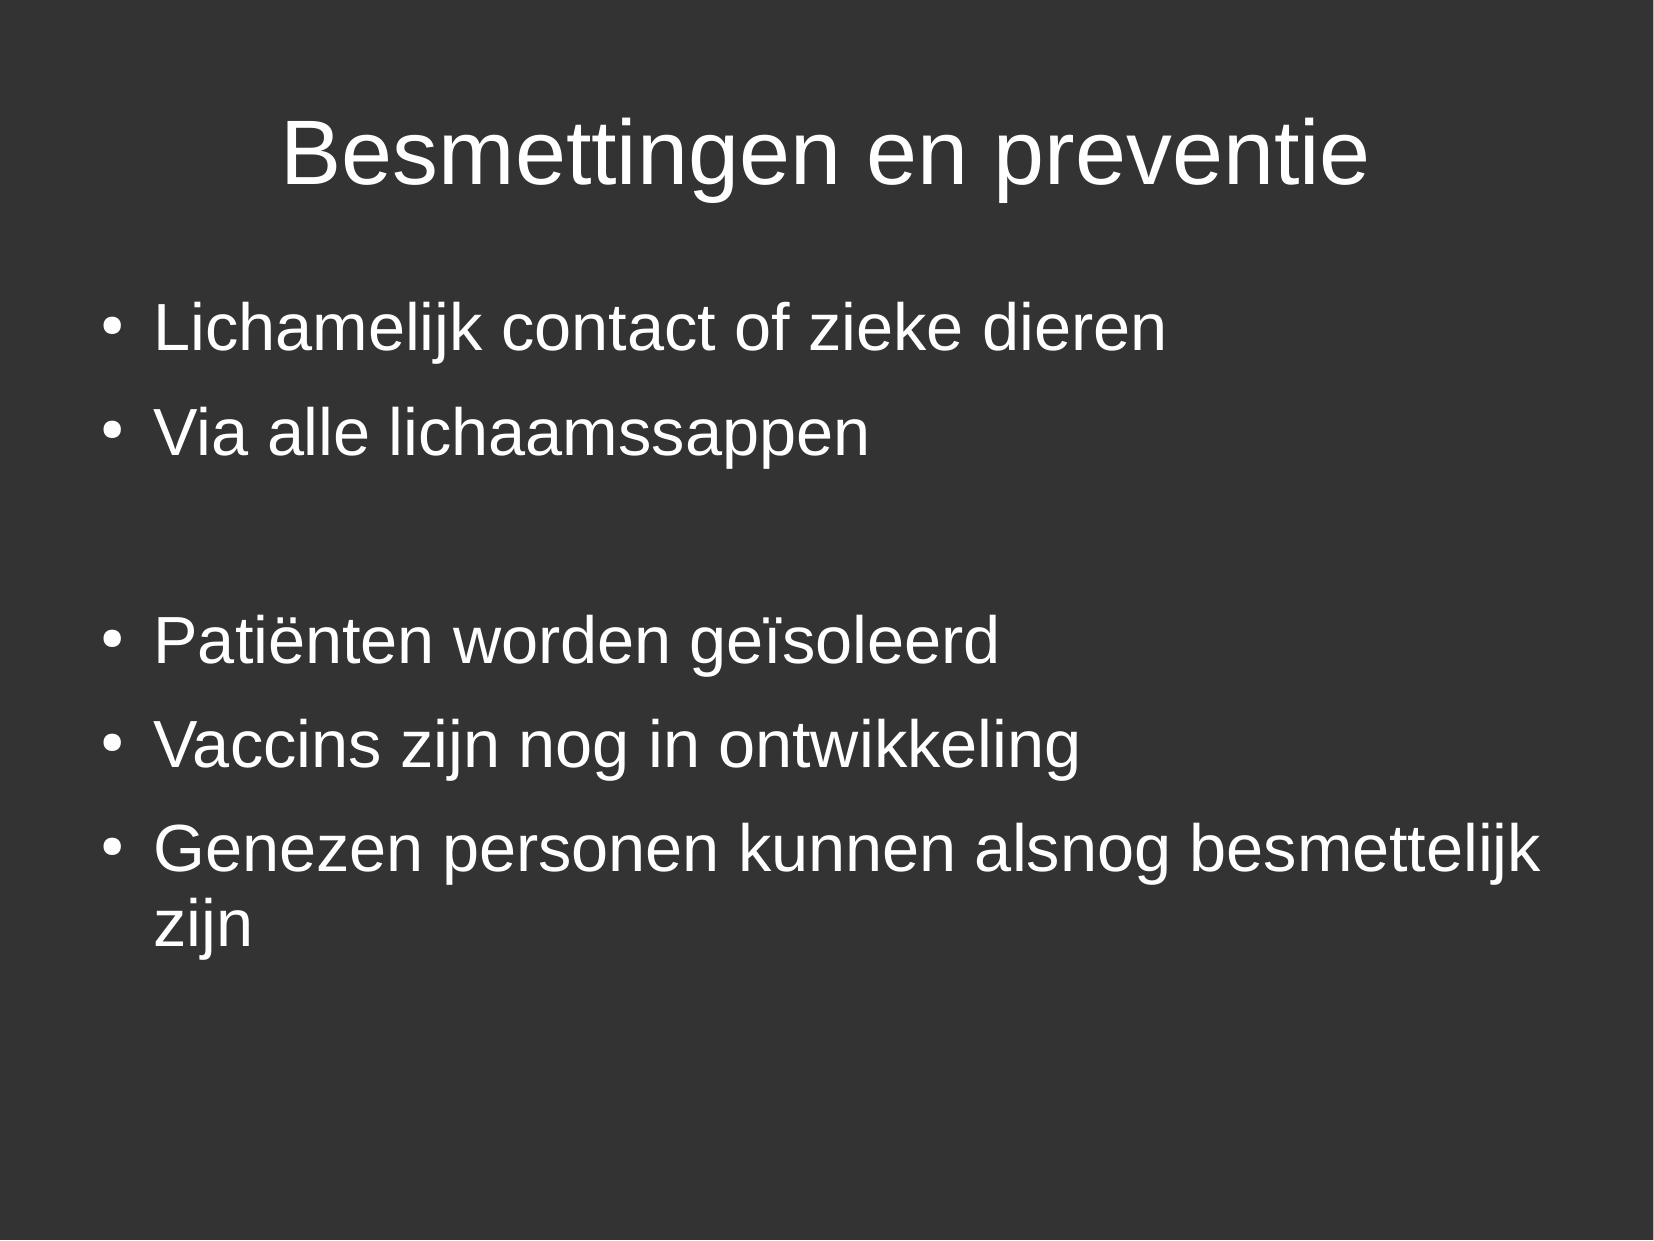

# Besmettingen en preventie
Lichamelijk contact of zieke dieren
Via alle lichaamssappen
Patiënten worden geïsoleerd
Vaccins zijn nog in ontwikkeling
Genezen personen kunnen alsnog besmettelijk zijn